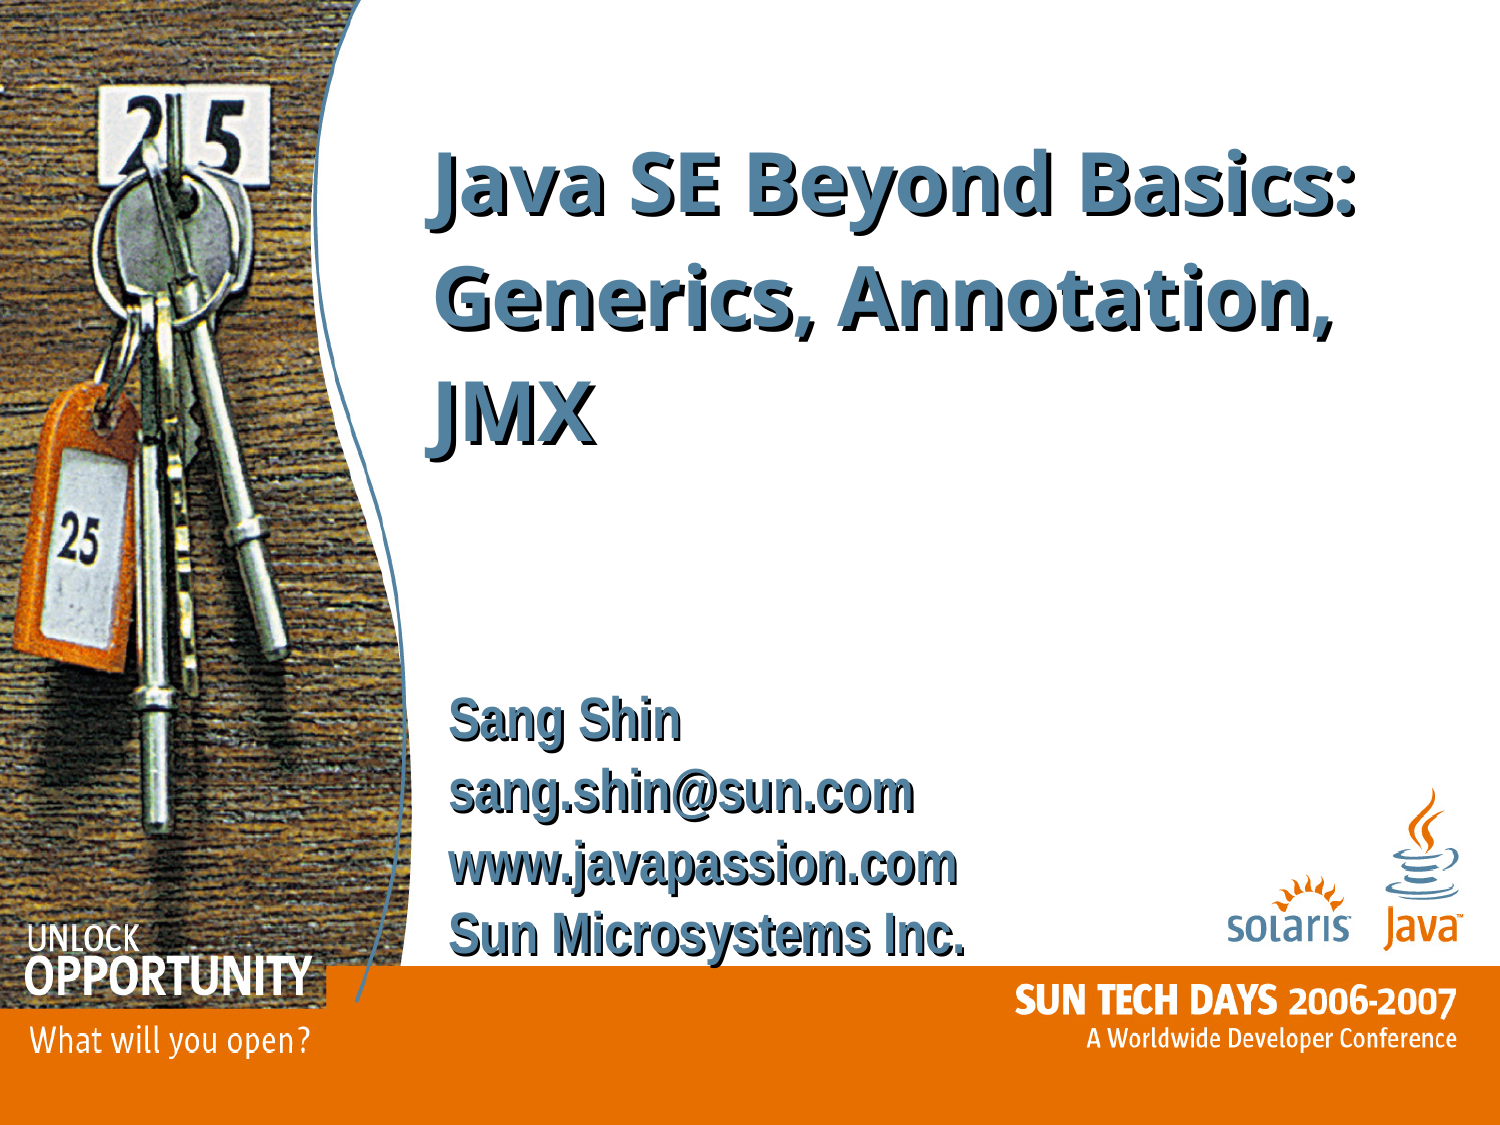

Java SE Beyond Basics:
Generics, Annotation,
JMX
Sang Shin
sang.shin@sun.com
www.javapassion.com
Sun Microsystems Inc.
118